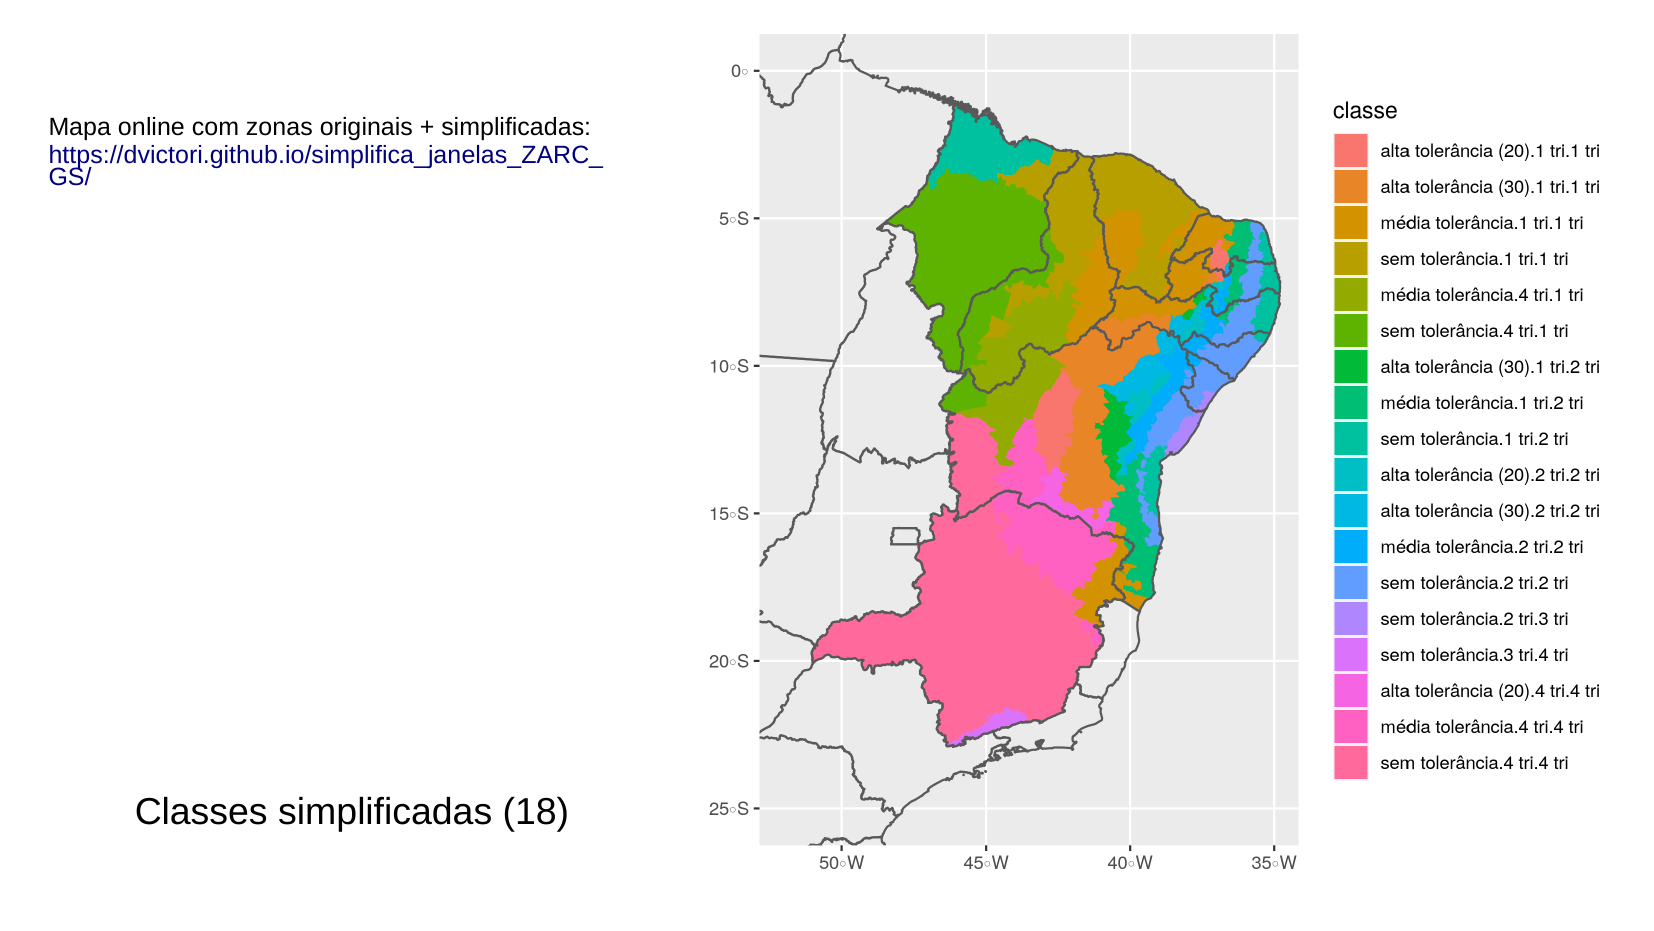

Mapa online com zonas originais + simplificadas:
https://dvictori.github.io/simplifica_janelas_ZARC_GS/
Classes simplificadas (18)